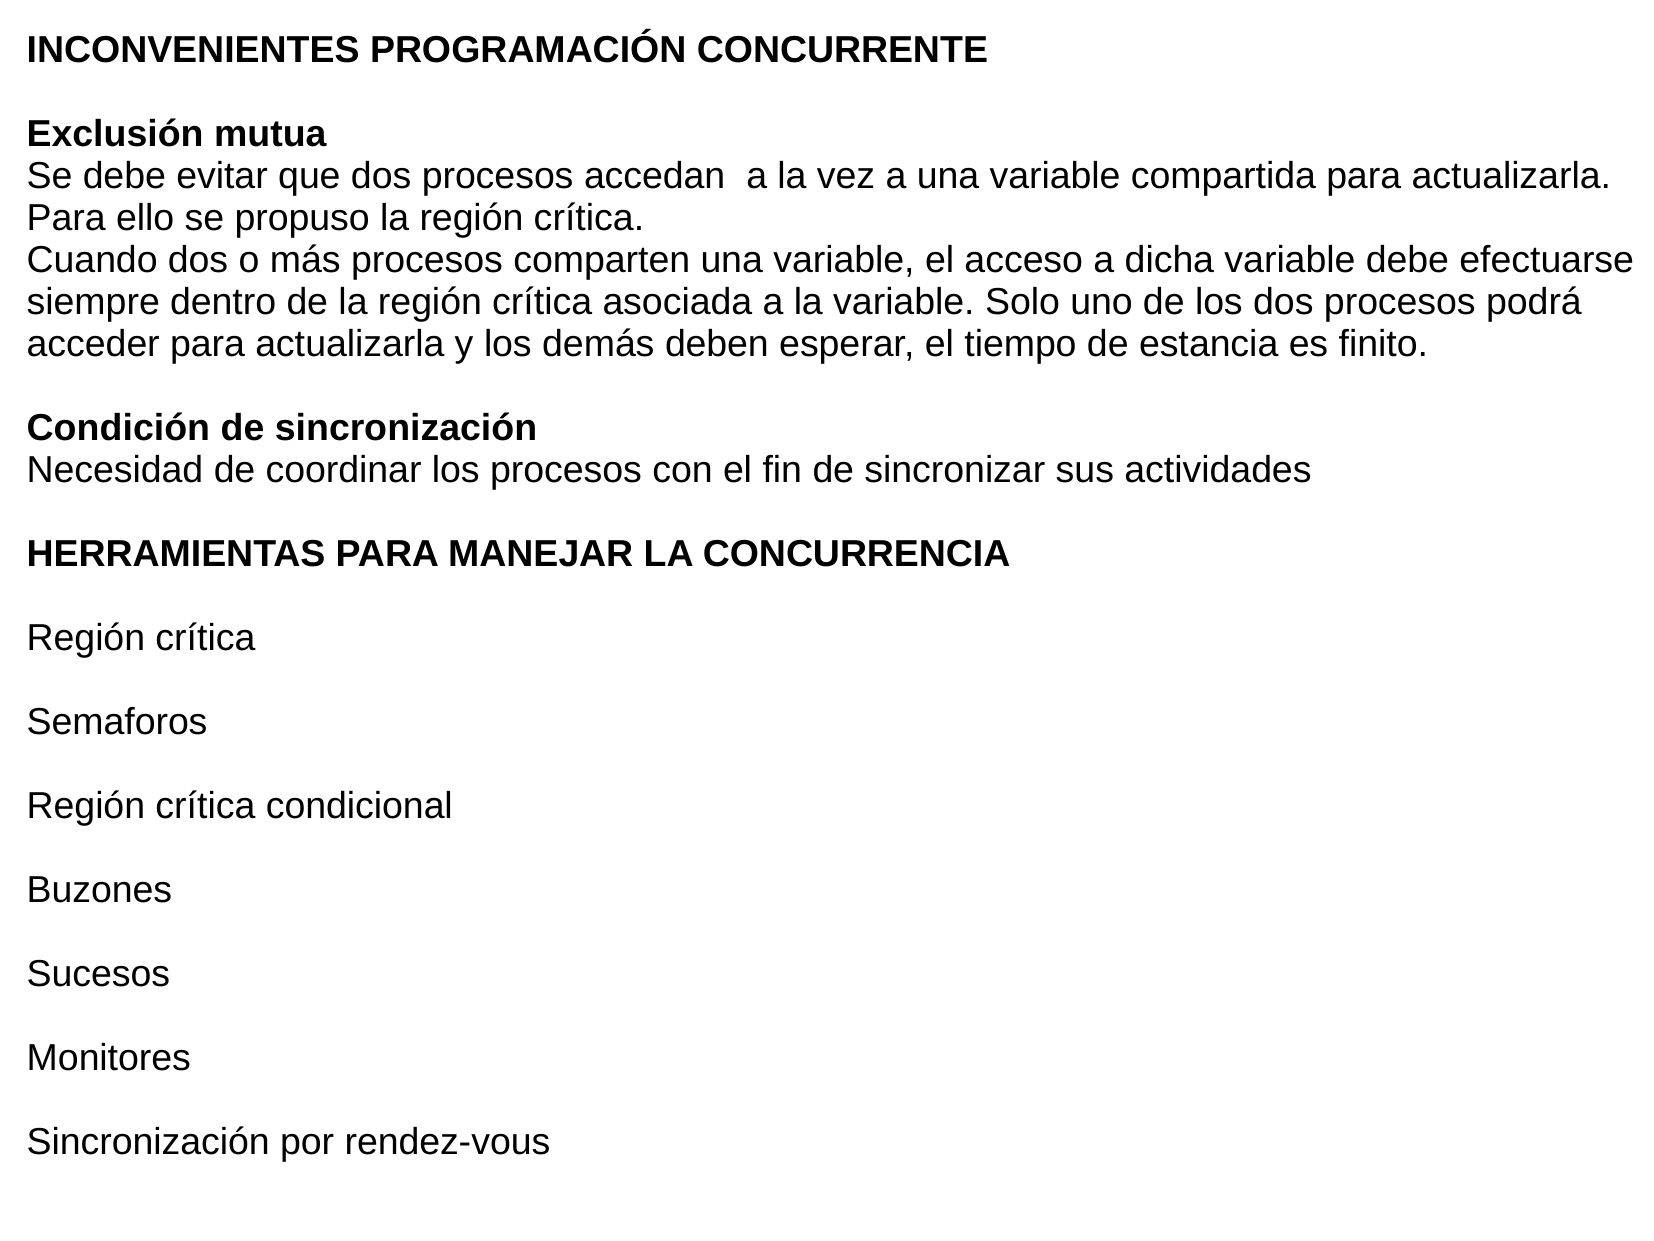

INCONVENIENTES PROGRAMACIÓN CONCURRENTE
Exclusión mutua
Se debe evitar que dos procesos accedan a la vez a una variable compartida para actualizarla. Para ello se propuso la región crítica.
Cuando dos o más procesos comparten una variable, el acceso a dicha variable debe efectuarse siempre dentro de la región crítica asociada a la variable. Solo uno de los dos procesos podrá acceder para actualizarla y los demás deben esperar, el tiempo de estancia es finito.
Condición de sincronización
Necesidad de coordinar los procesos con el fin de sincronizar sus actividades
HERRAMIENTAS PARA MANEJAR LA CONCURRENCIA
Región crítica
Semaforos
Región crítica condicional
Buzones
Sucesos
Monitores
Sincronización por rendez-vous